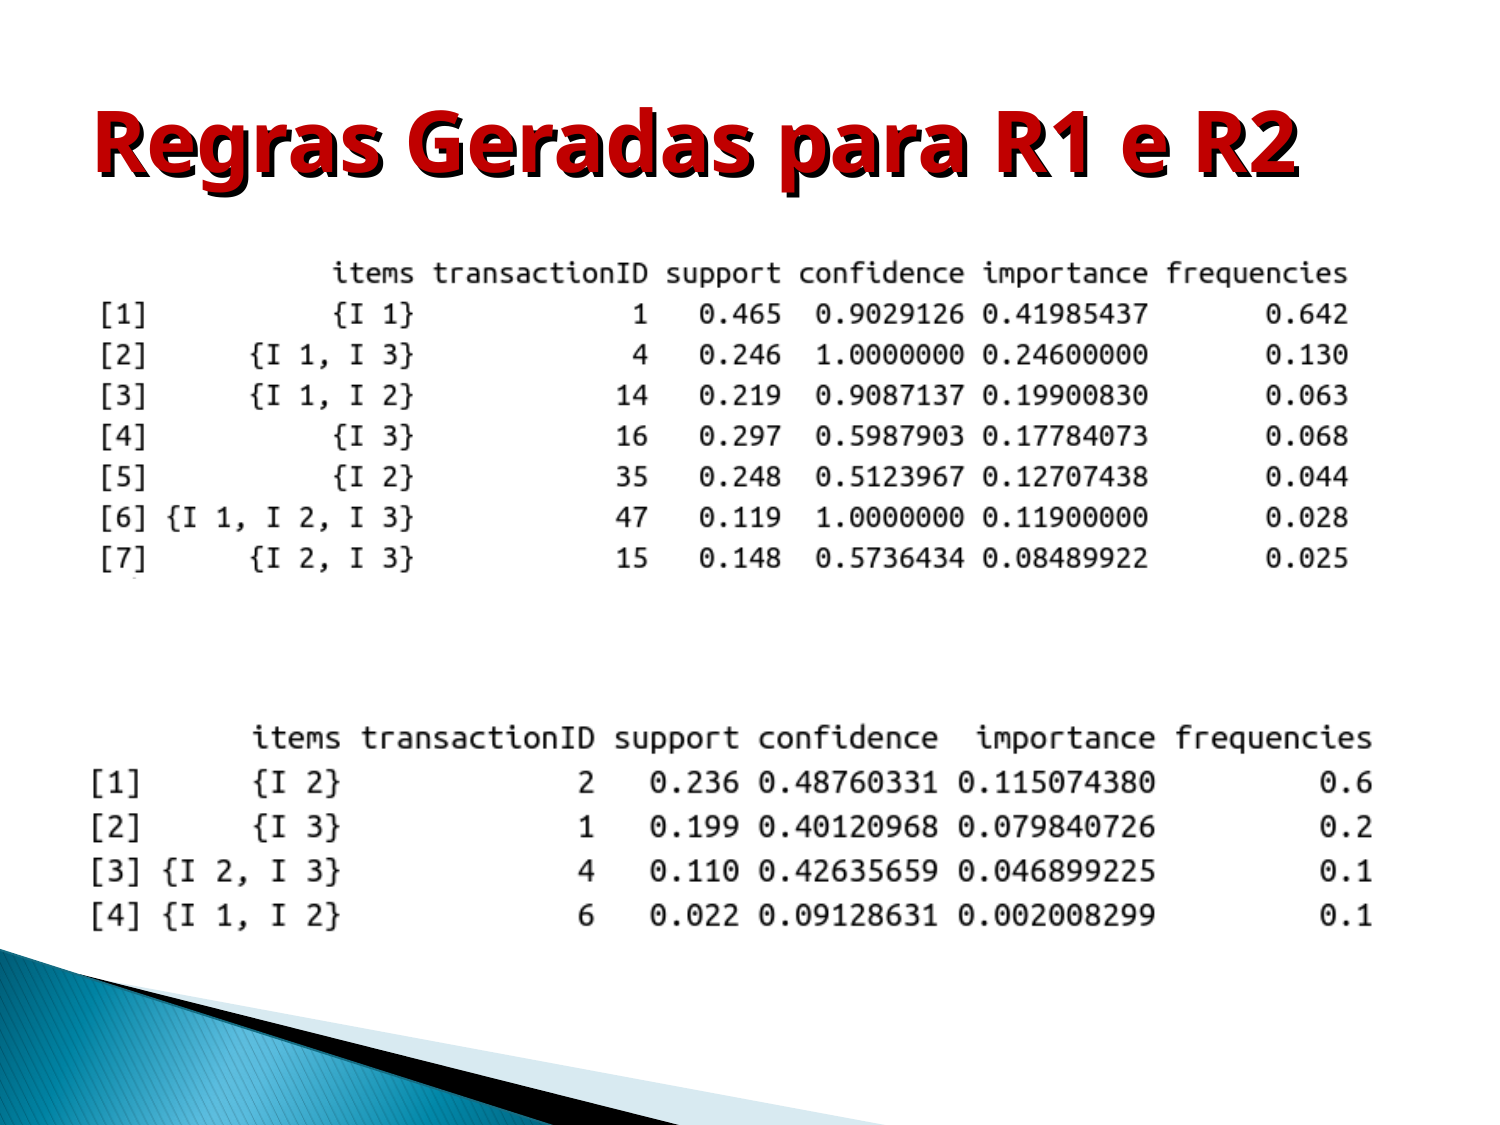

Regras Geradas para R1 e R2
#